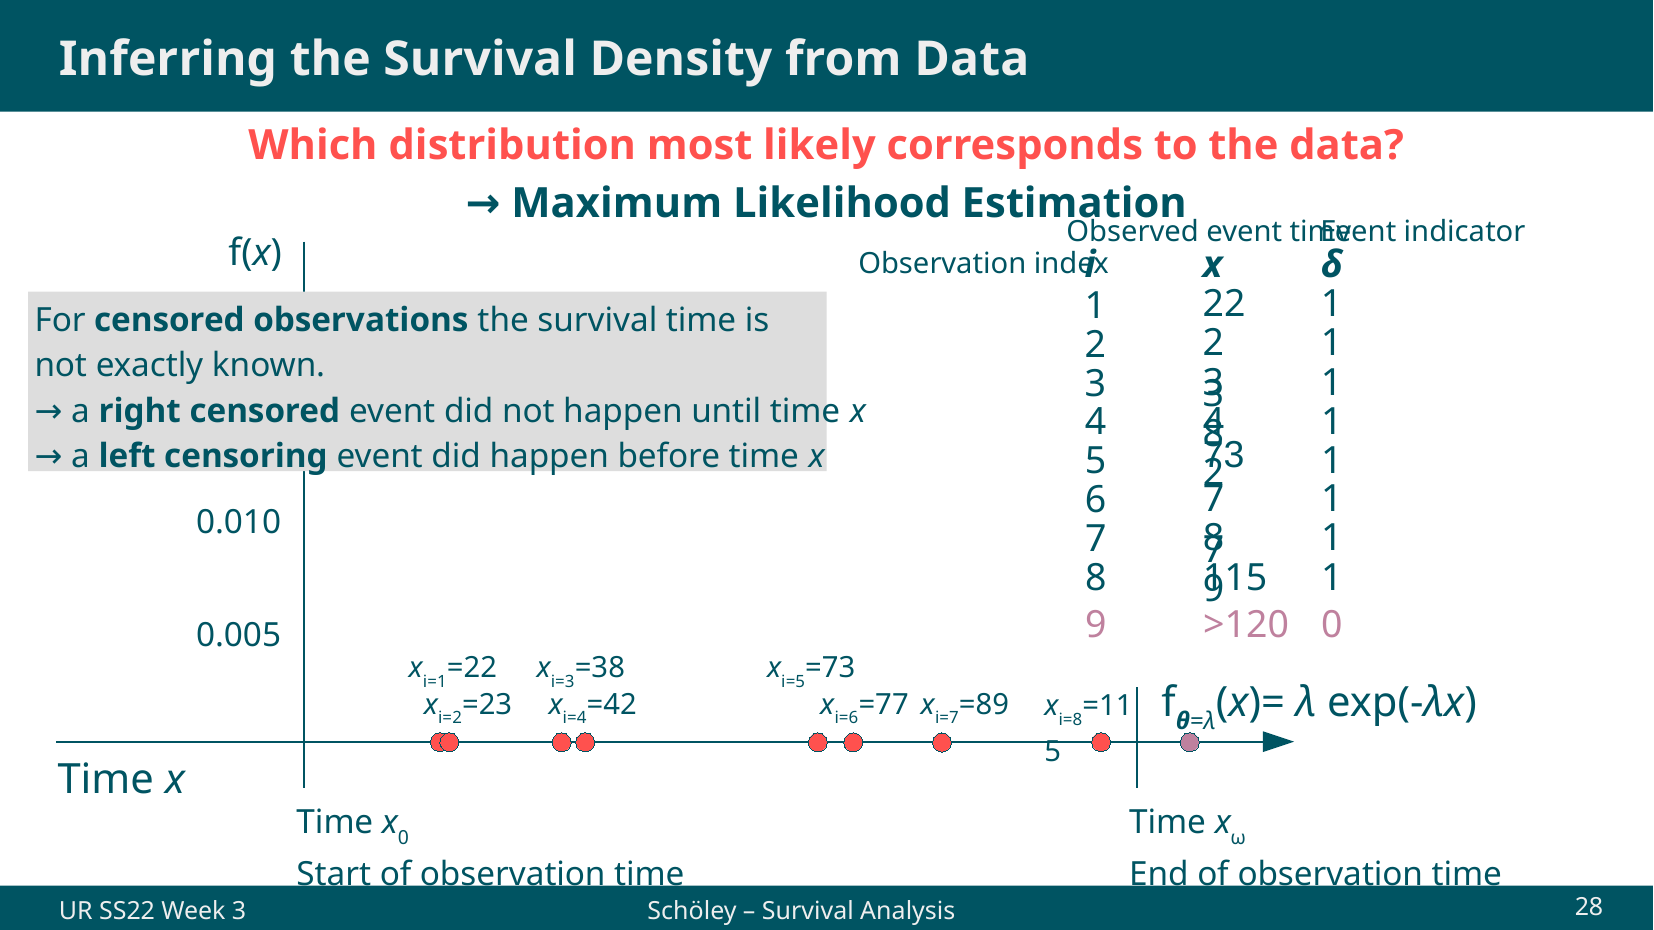

# Inferring the Survival Density from Data
Which distribution most likely corresponds to the data?
→ Maximum Likelihood Estimation
Observed event time
Event indicator
f(x)
i
x
δ
Observation index
22
1
1
For censored observations the survival time is
not exactly known.
→ a right censored event did not happen until time x
→ a left censoring event did happen before time x
0.020
23
1
2
38
1
3
42
1
4
0.015
5
73
1
77
1
6
0.010
89
1
7
8
115
1
9
>120
0
0.005
xi=1=22
xi=3=38
xi=5=73
fθ=λ(x)= λ exp(-λx)
xi=2=23
xi=4=42
xi=6=77
xi=7=89
xi=8=115
Time x
Time xω
End of observation time
Time x0
Start of observation time
28
UR SS22 Week 3
Schöley – Survival Analysis